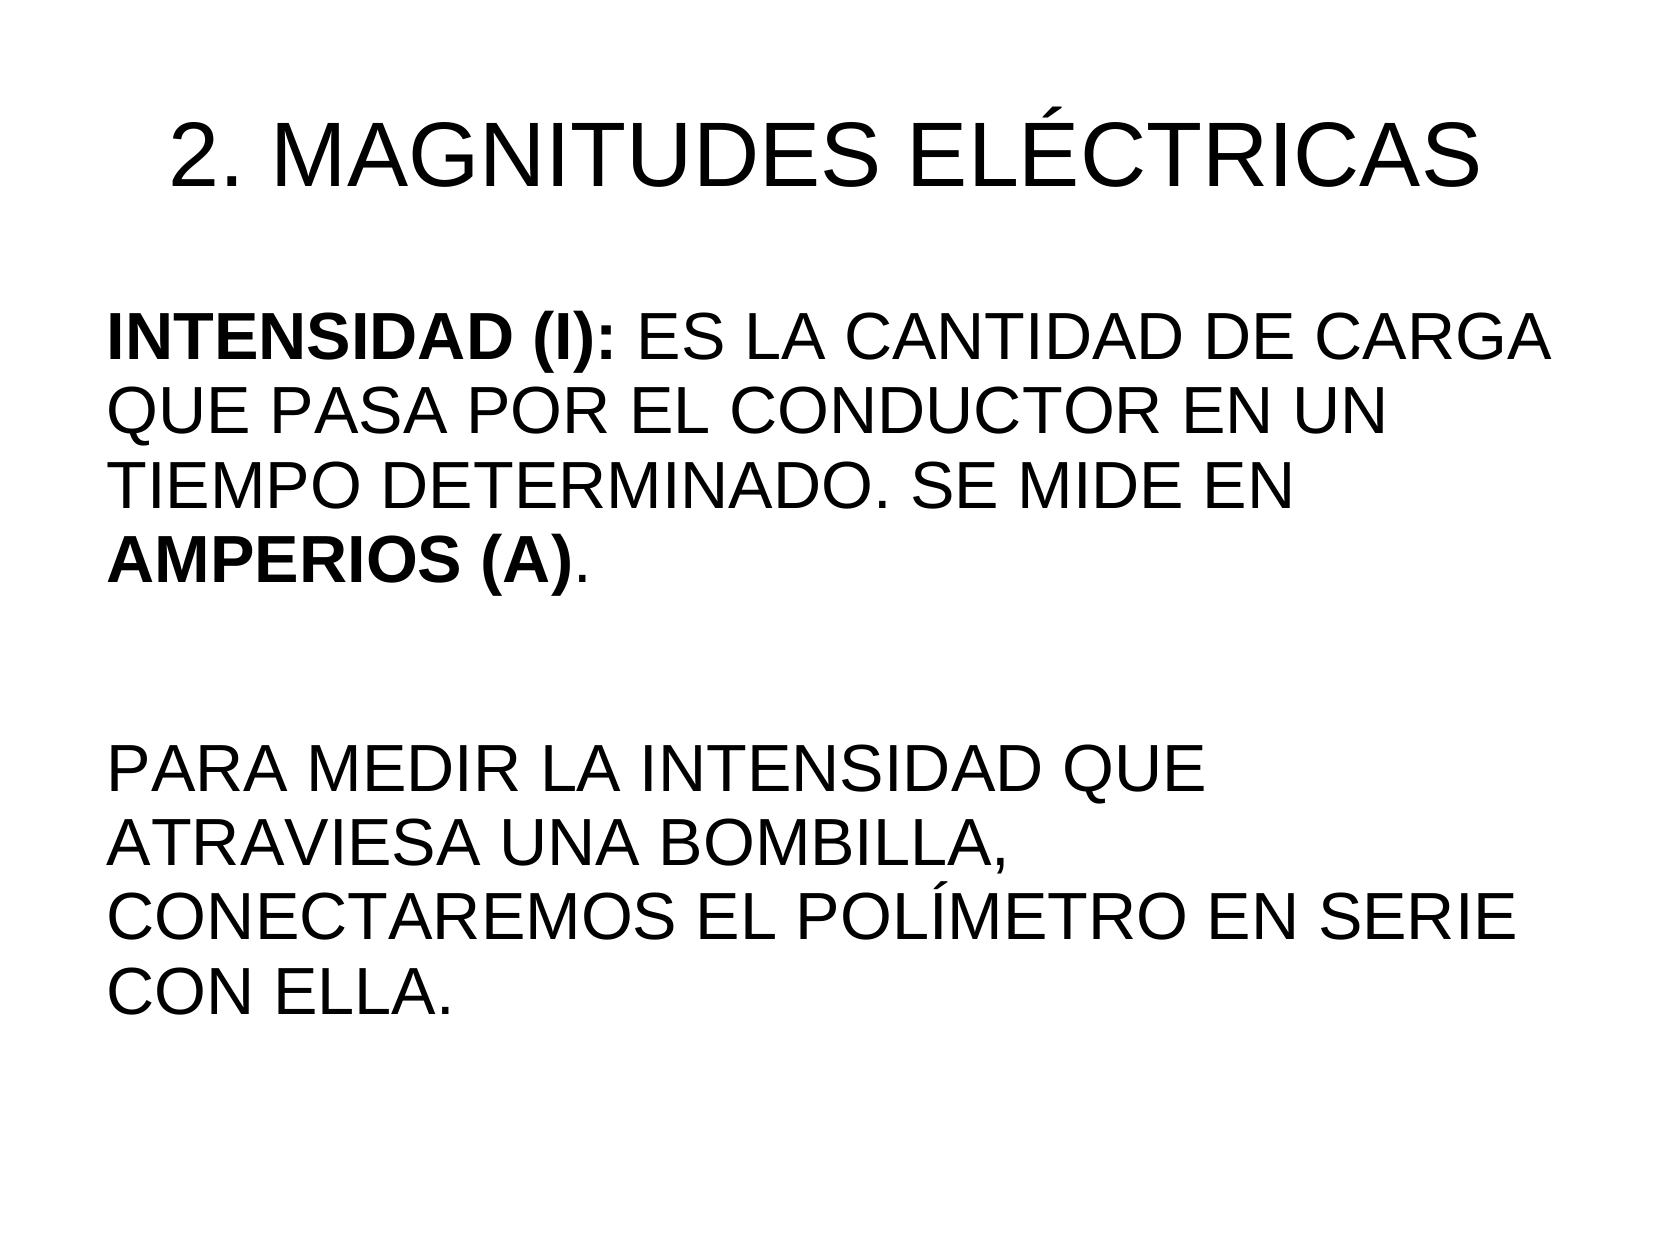

# 2. MAGNITUDES ELÉCTRICAS
INTENSIDAD (I): ES LA CANTIDAD DE CARGA QUE PASA POR EL CONDUCTOR EN UN TIEMPO DETERMINADO. SE MIDE EN AMPERIOS (A).
PARA MEDIR LA INTENSIDAD QUE ATRAVIESA UNA BOMBILLA, CONECTAREMOS EL POLÍMETRO EN SERIE CON ELLA.